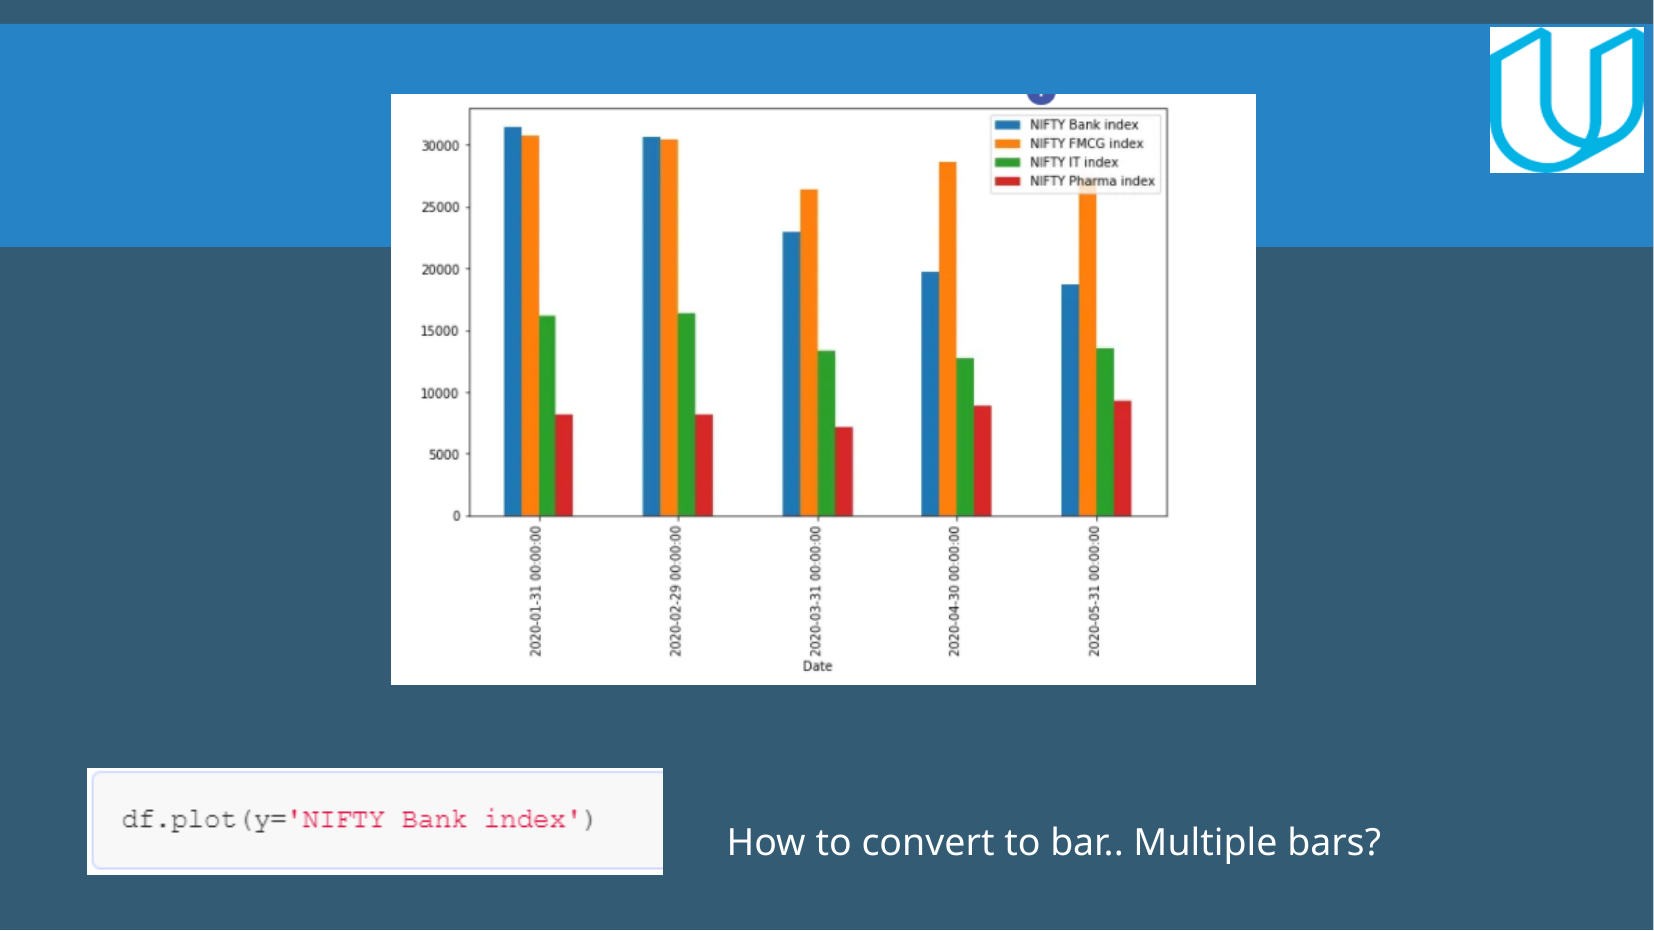

How to convert to bar.. Multiple bars?